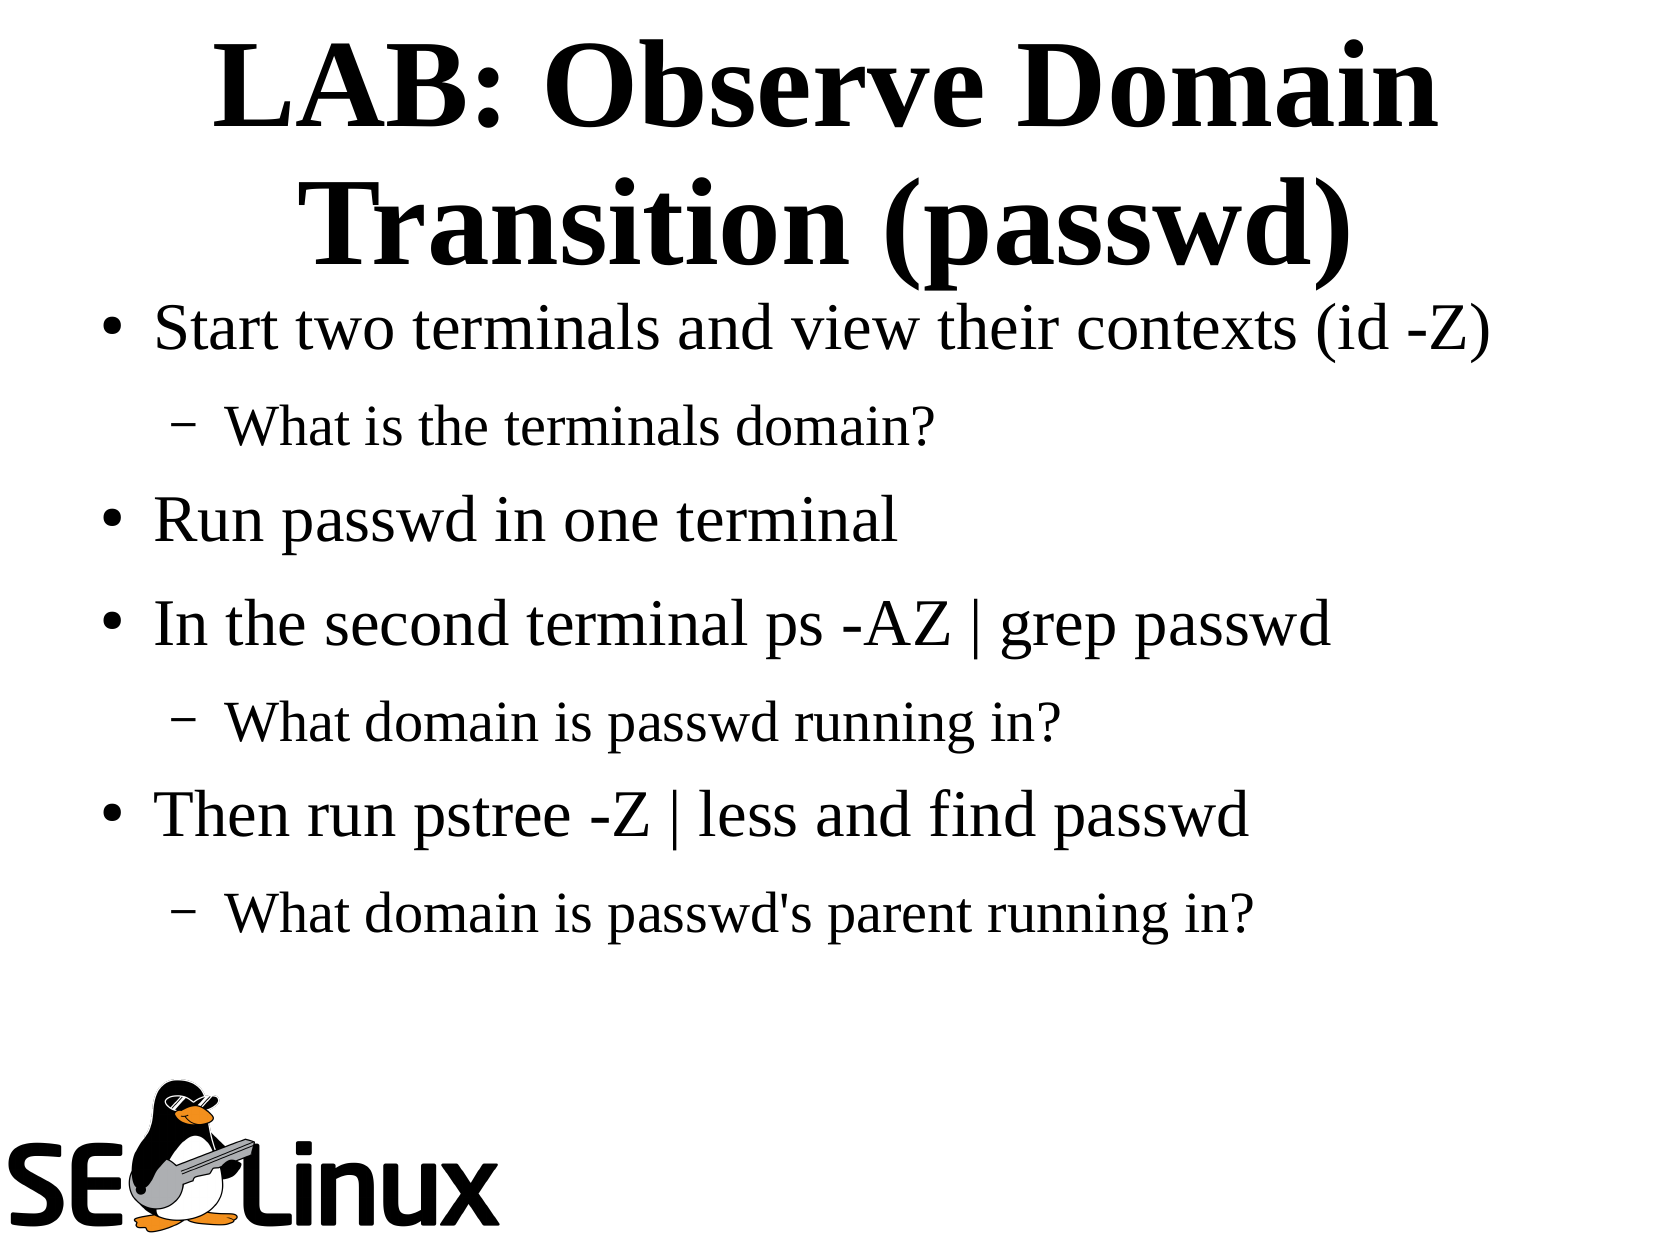

# LAB: Observe Domain Transition (passwd)
Start two terminals and view their contexts (id -Z)
What is the terminals domain?
Run passwd in one terminal
In the second terminal ps -AZ | grep passwd
What domain is passwd running in?
Then run pstree -Z | less and find passwd
What domain is passwd's parent running in?